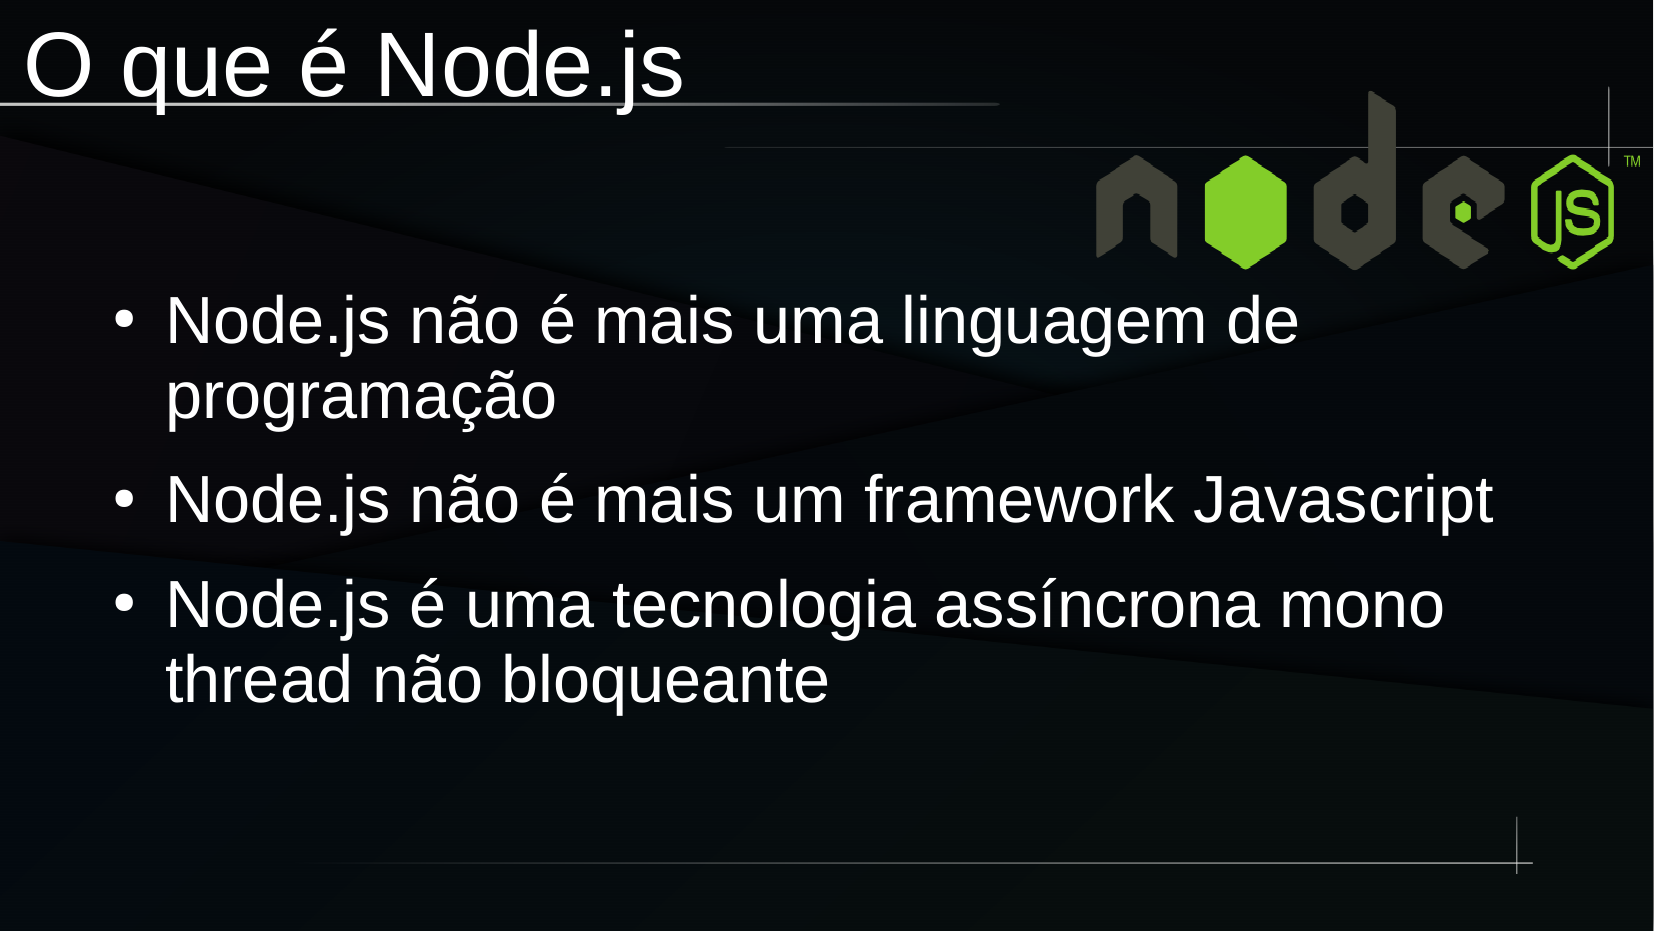

# O que é Node.js
Node.js não é mais uma linguagem de programação
Node.js não é mais um framework Javascript
Node.js é uma tecnologia assíncrona mono thread não bloqueante